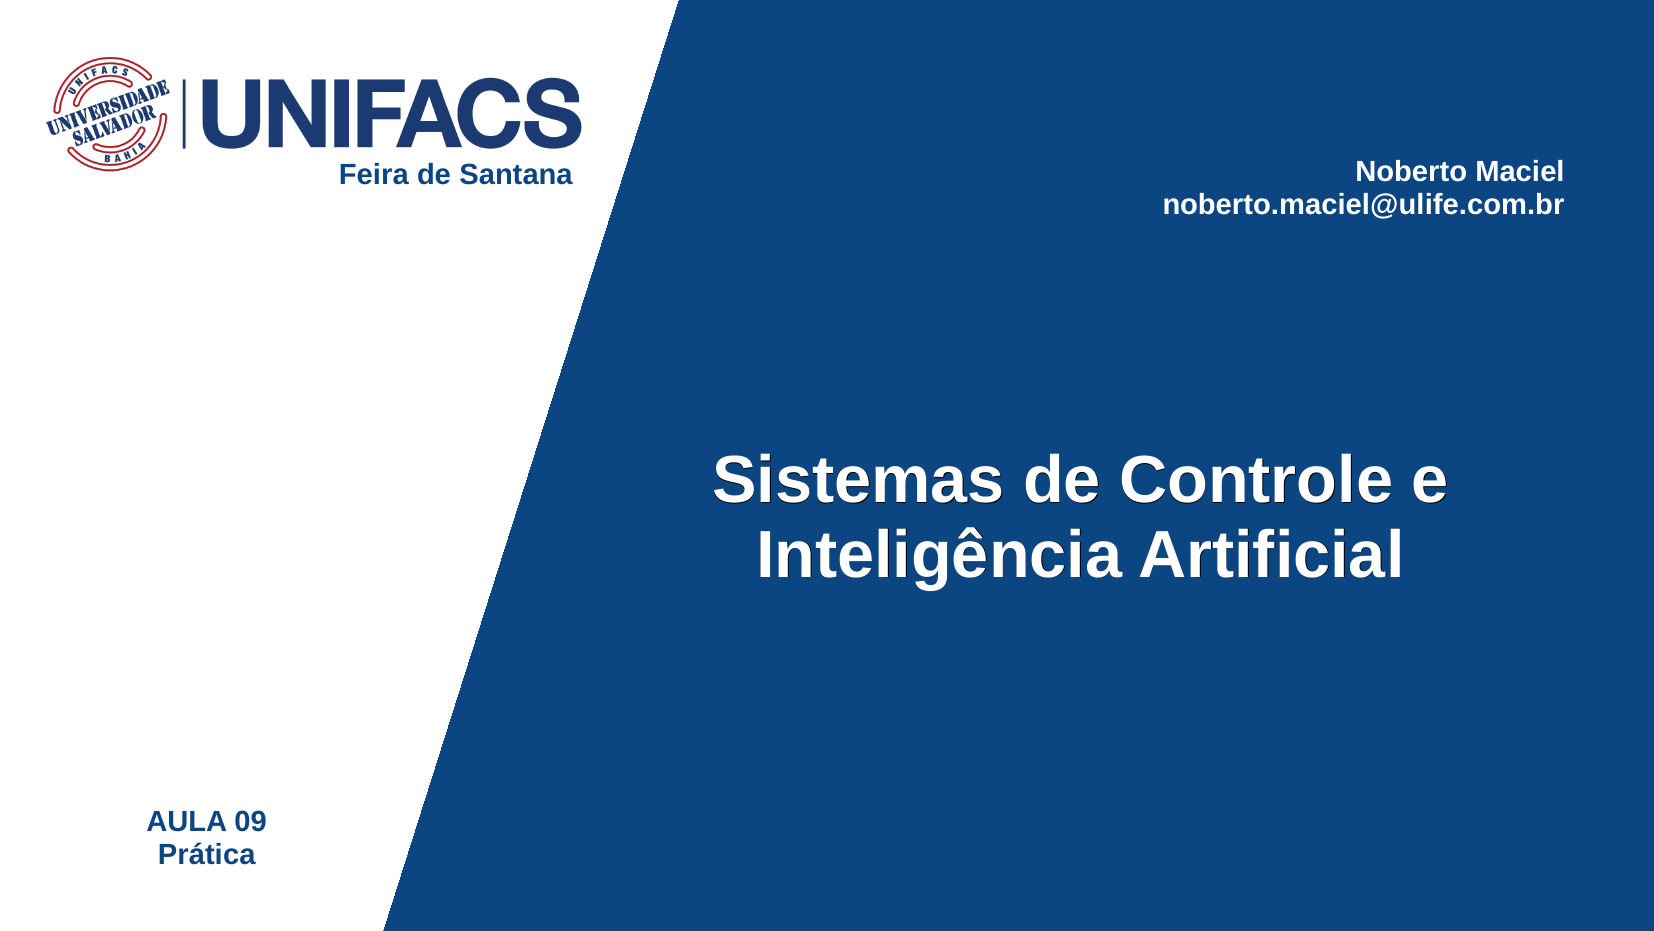

# Noberto Maciel noberto.maciel@ulife.com.br
Feira de Santana
Sistemas de Controle e Inteligência Artificial
AULA 09
Prática